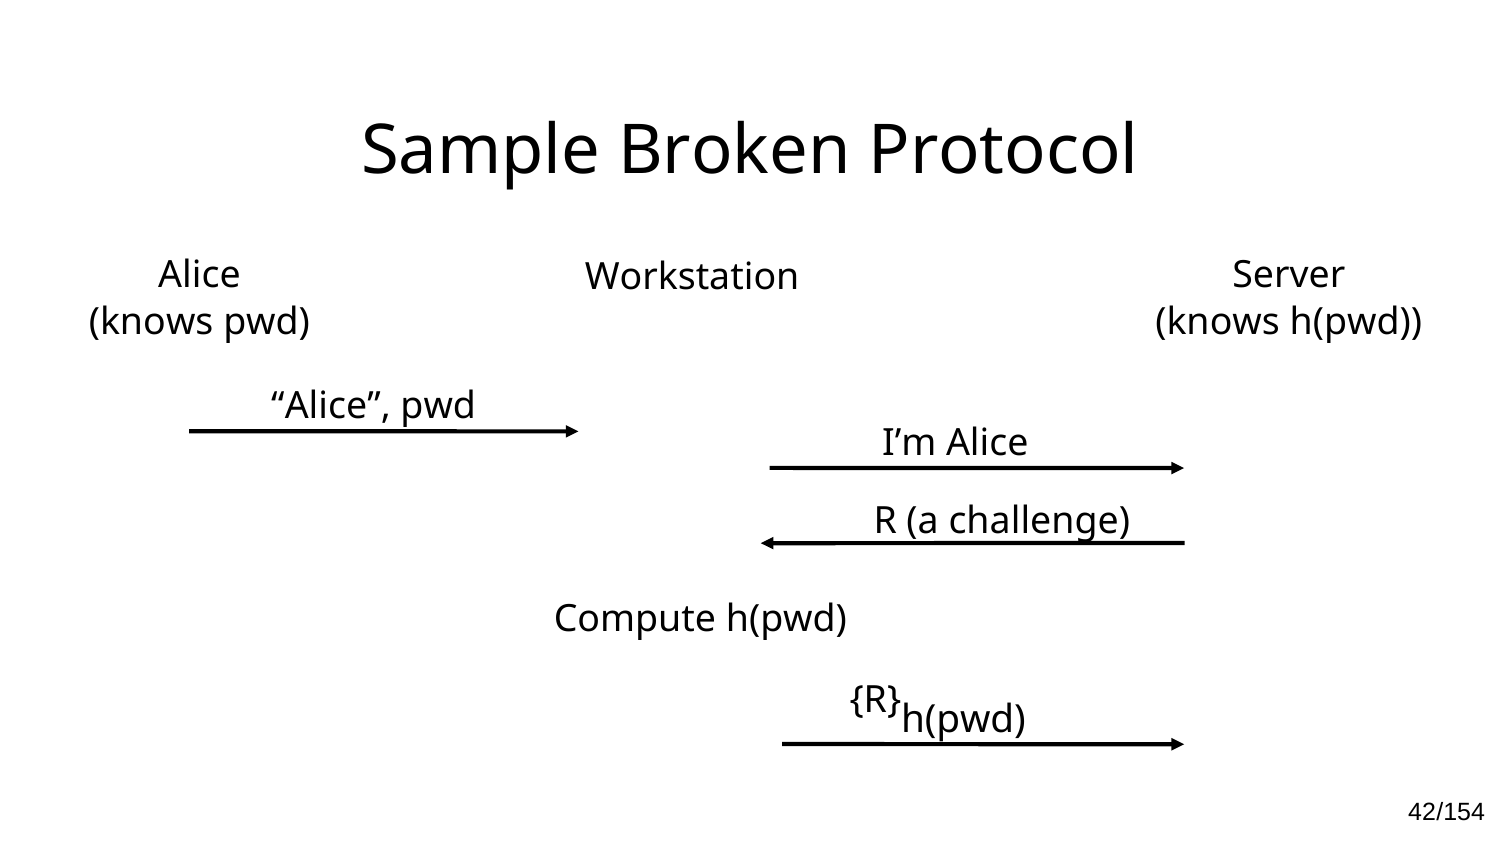

# Sample Broken Protocol
Alice
(knows pwd)
Server
(knows h(pwd))
Workstation
“Alice”, pwd
I’m Alice
R (a challenge)
Compute h(pwd)
{R}h(pwd)